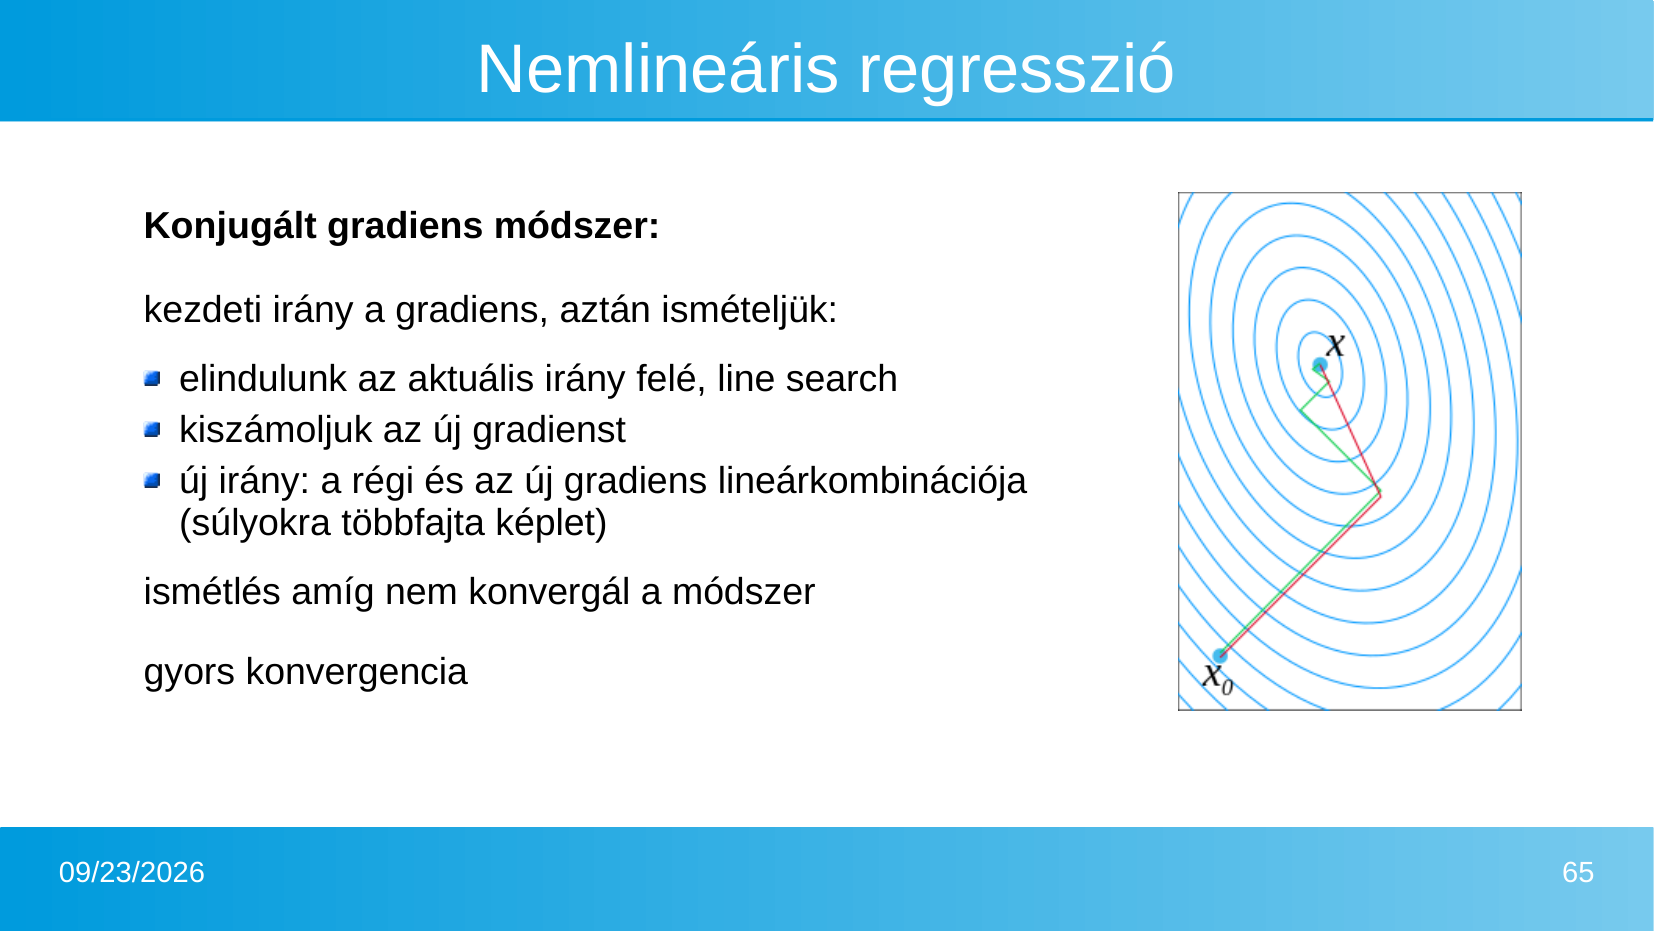

# Nemlineáris regresszió
Konjugált gradiens módszer:
kezdeti irány a gradiens, aztán ismételjük:
elindulunk az aktuális irány felé, line search
kiszámoljuk az új gradienst
új irány: a régi és az új gradiens lineárkombinációja
(súlyokra többfajta képlet)
ismétlés amíg nem konvergál a módszer
gyors konvergencia
65